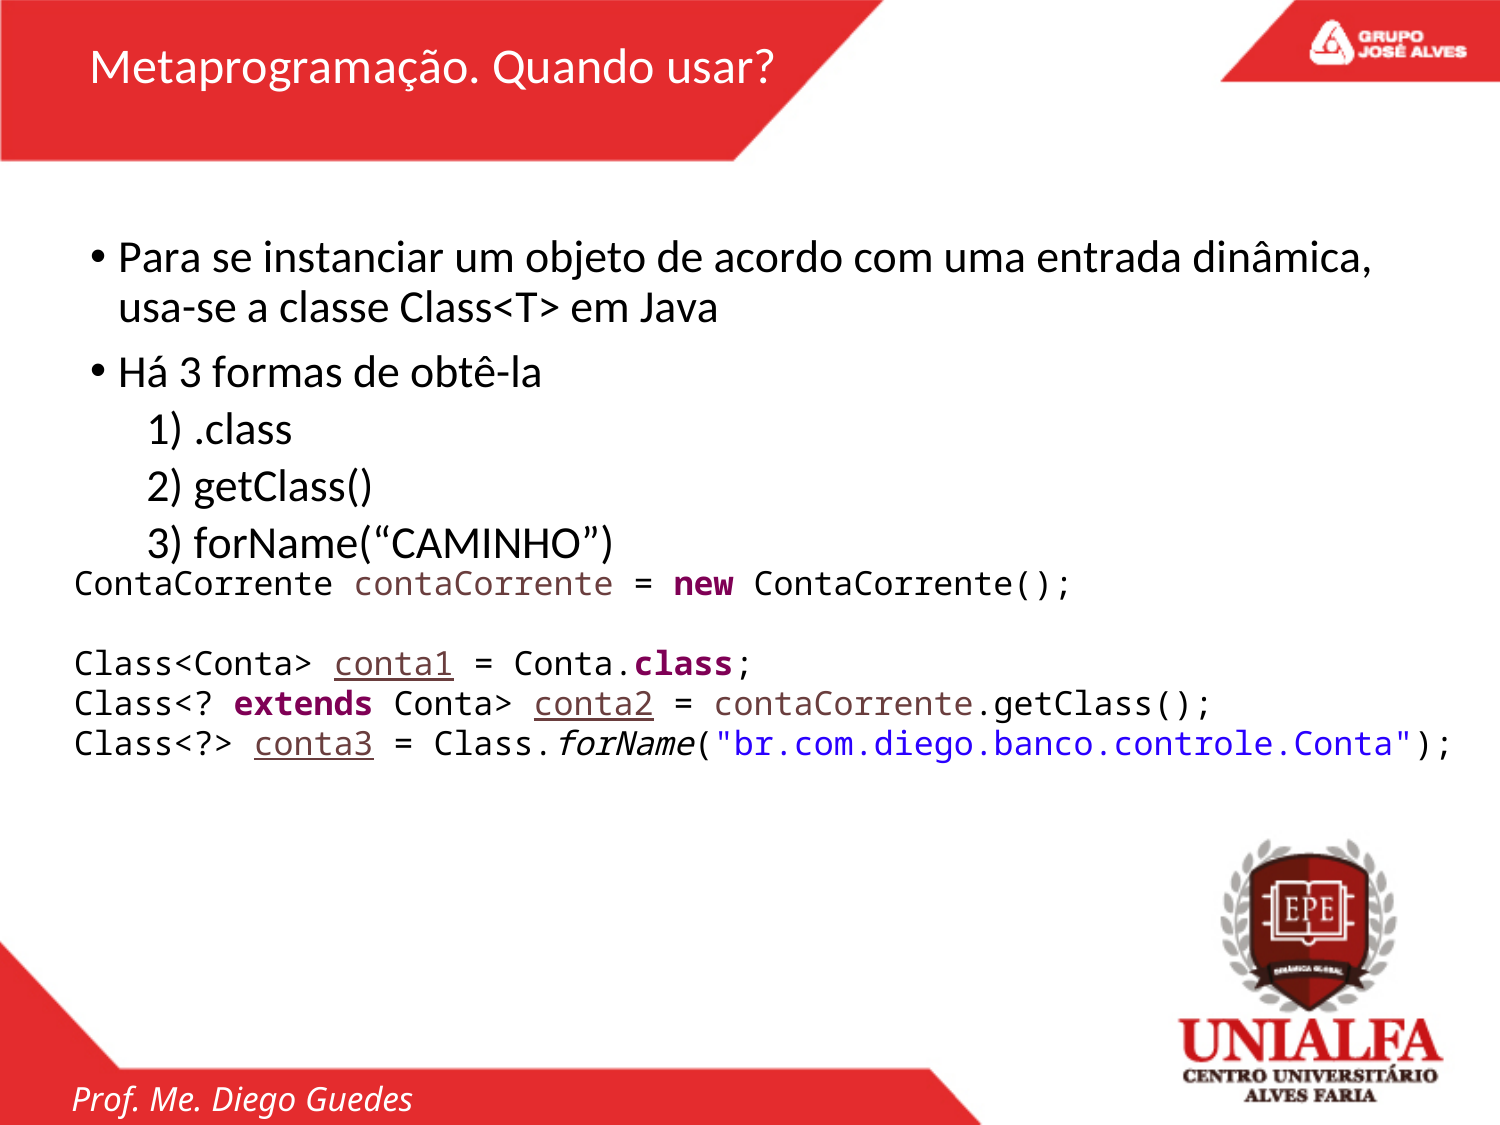

Metaprogramação. Quando usar?
# Para se instanciar um objeto de acordo com uma entrada dinâmica, usa-se a classe Class<T> em Java
Há 3 formas de obtê-la
 .class
 getClass()
 forName(“CAMINHO”)
ContaCorrente contaCorrente = new ContaCorrente();
Class<Conta> conta1 = Conta.class;
Class<? extends Conta> conta2 = contaCorrente.getClass();
Class<?> conta3 = Class.forName("br.com.diego.banco.controle.Conta");
Prof. Me. Diego Guedes